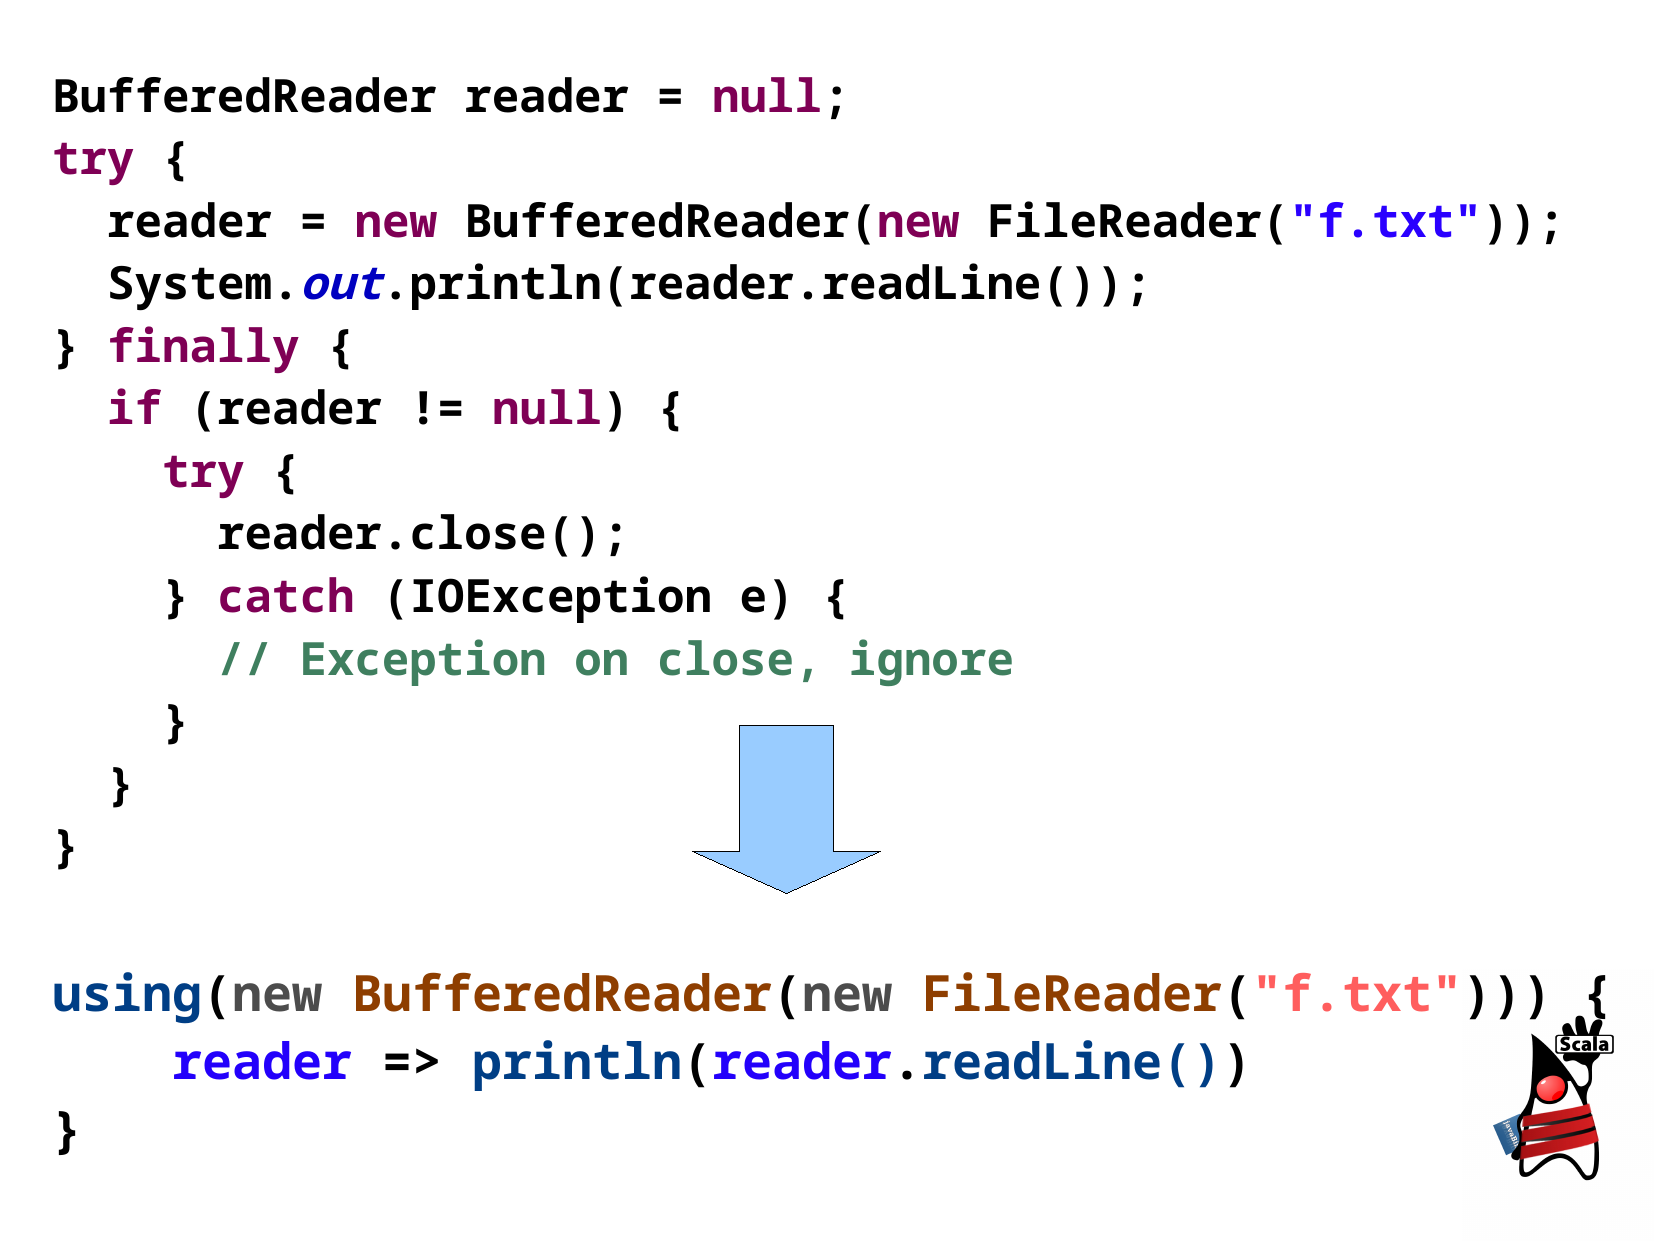

BufferedReader reader = null;
try {
 reader = new BufferedReader(new FileReader("f.txt"));
 System.out.println(reader.readLine());
} finally {
 if (reader != null) {
 try {
 reader.close();
 } catch (IOException e) {
 // Exception on close, ignore
 }
 }
}
using(new BufferedReader(new FileReader("f.txt"))) {
 reader => println(reader.readLine())
}